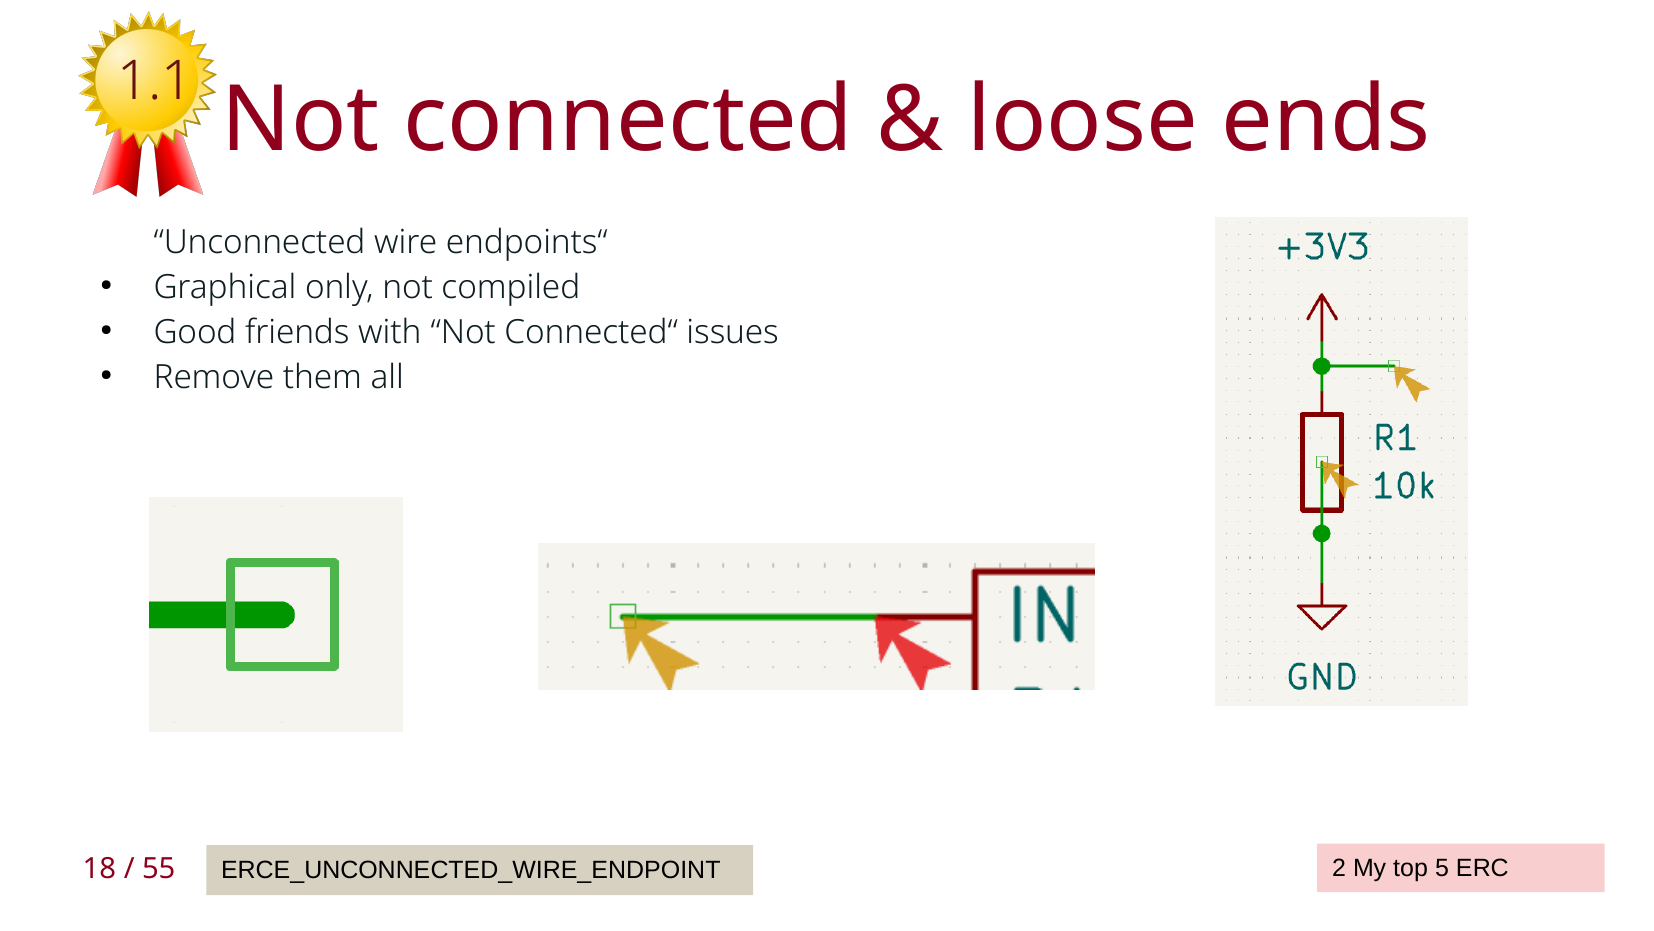

# Not connected & loose ends
1.1
“Unconnected wire endpoints“
Graphical only, not compiled
Good friends with “Not Connected“ issues
Remove them all
2 My top 5 ERC
ERCE_UNCONNECTED_WIRE_ENDPOINT
18